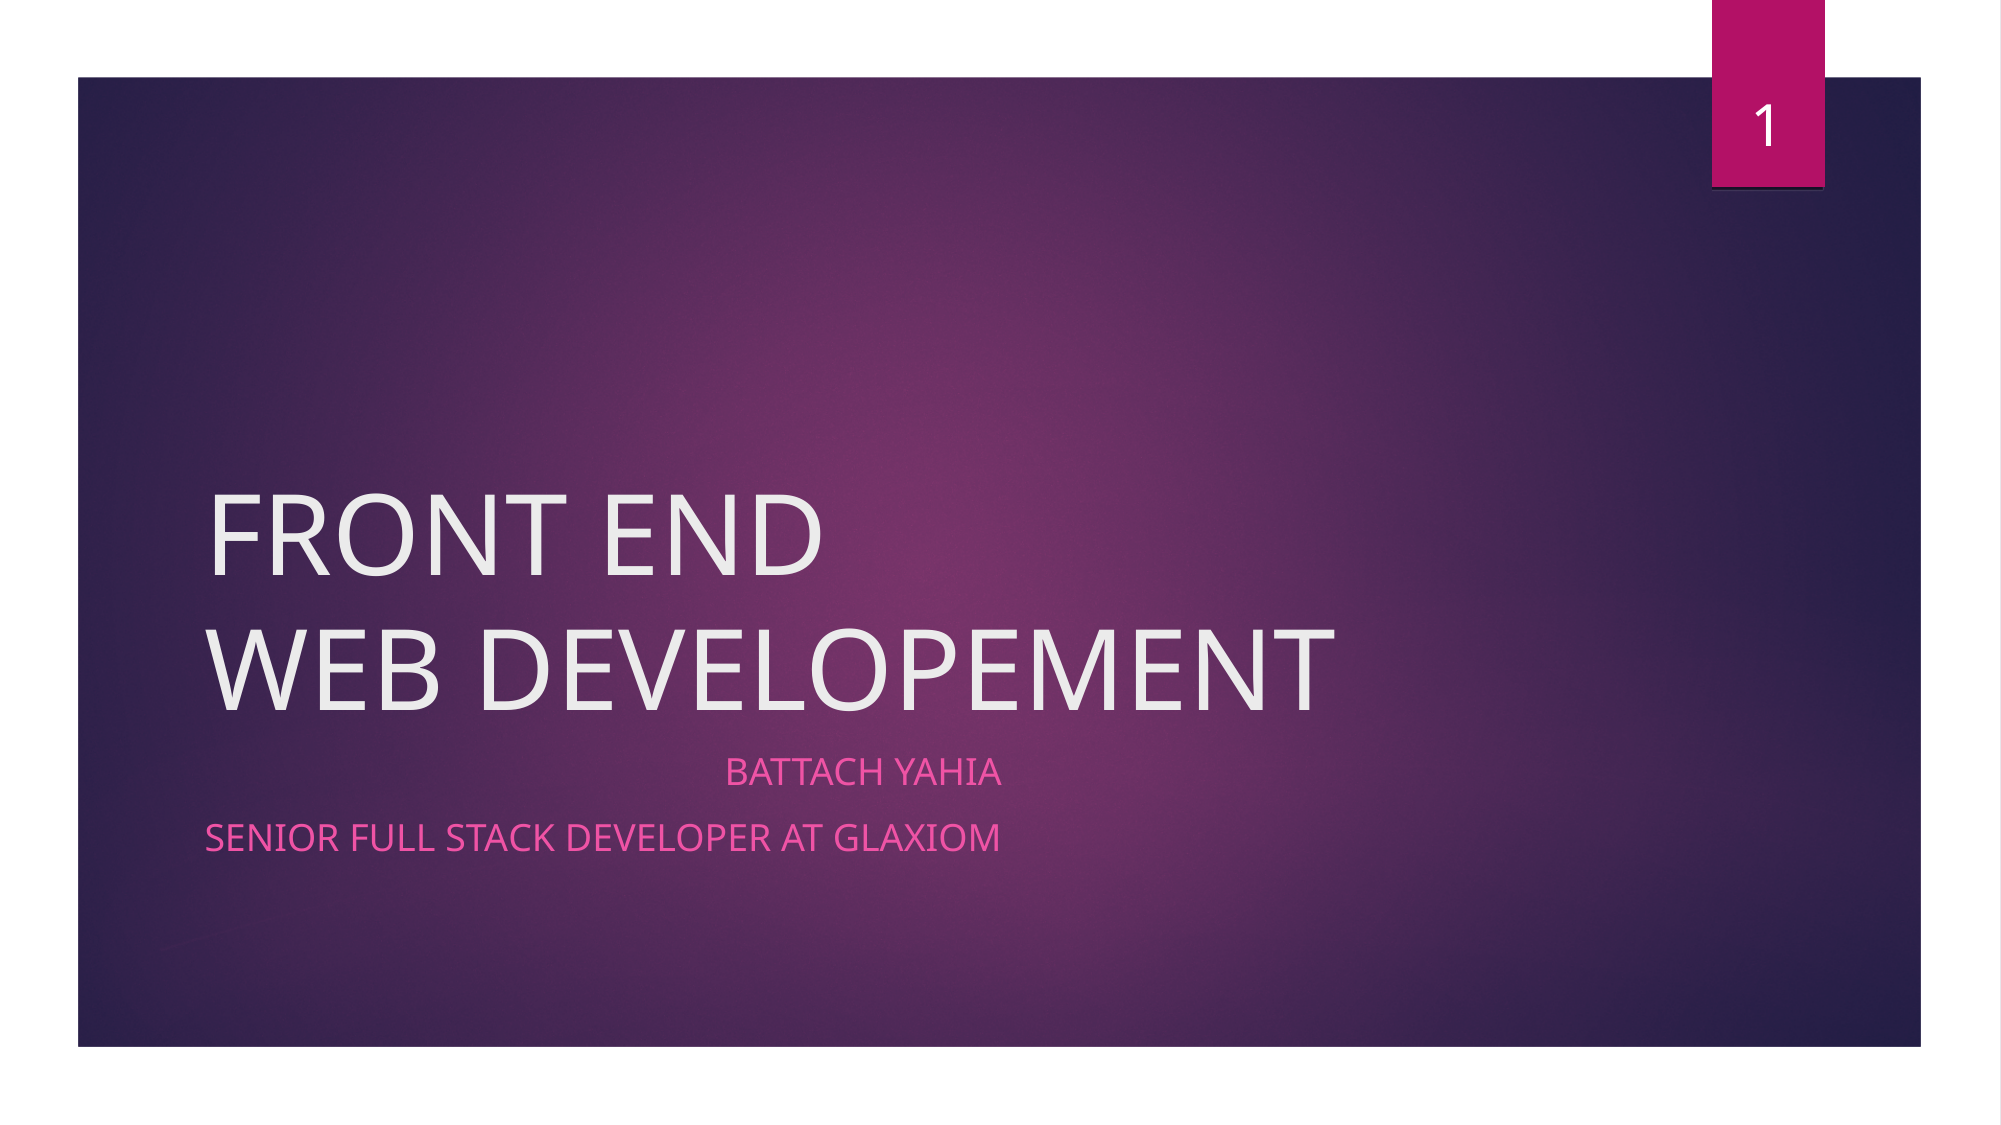

# FRONT END WEB DEVELOPEMENT
BATTACH YAHIA
Senior full stack developer at glaxiom